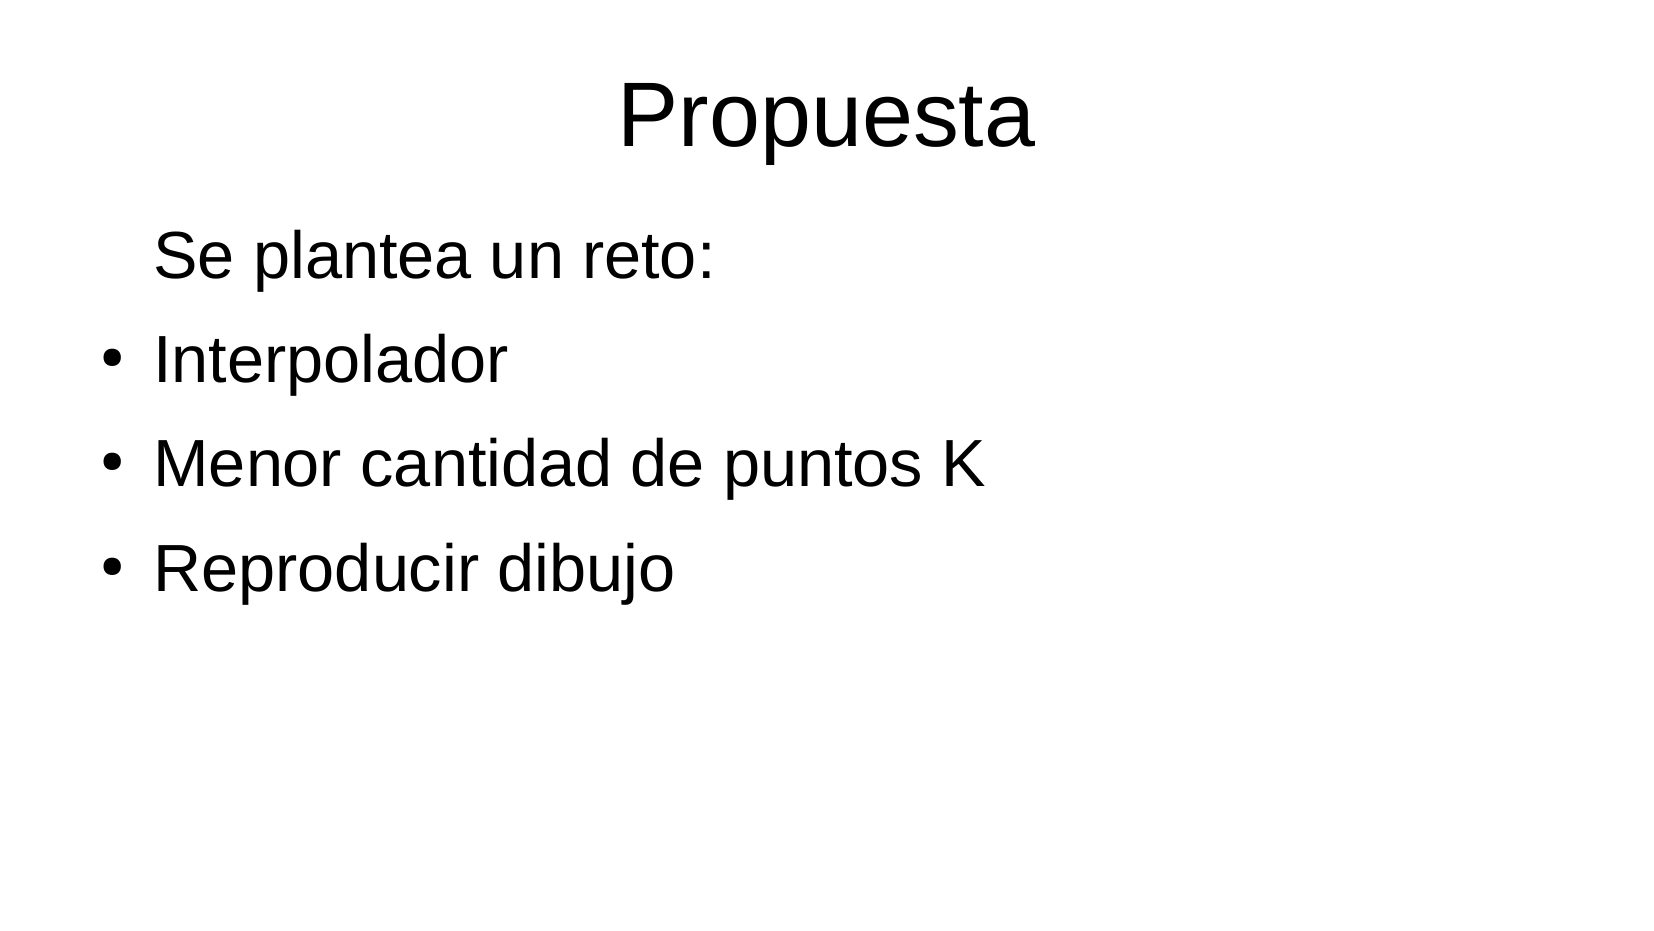

# Propuesta
Se plantea un reto:
Interpolador
Menor cantidad de puntos K
Reproducir dibujo